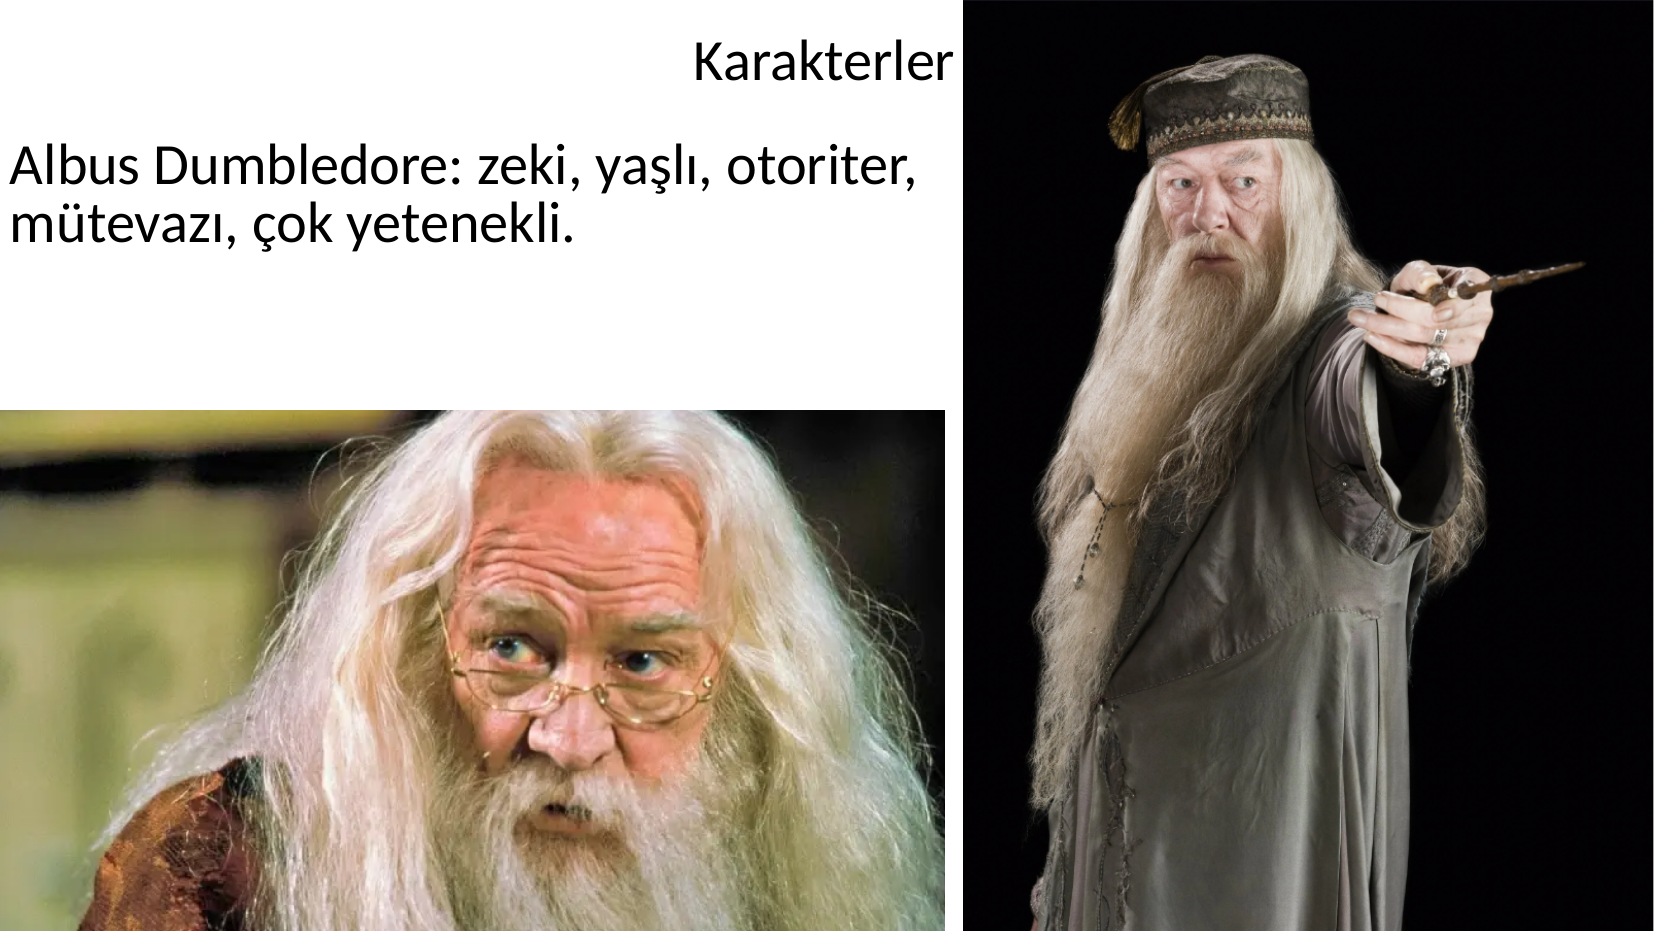

Karakterler
Albus Dumbledore: zeki, yaşlı, otoriter,
mütevazı, çok yetenekli.